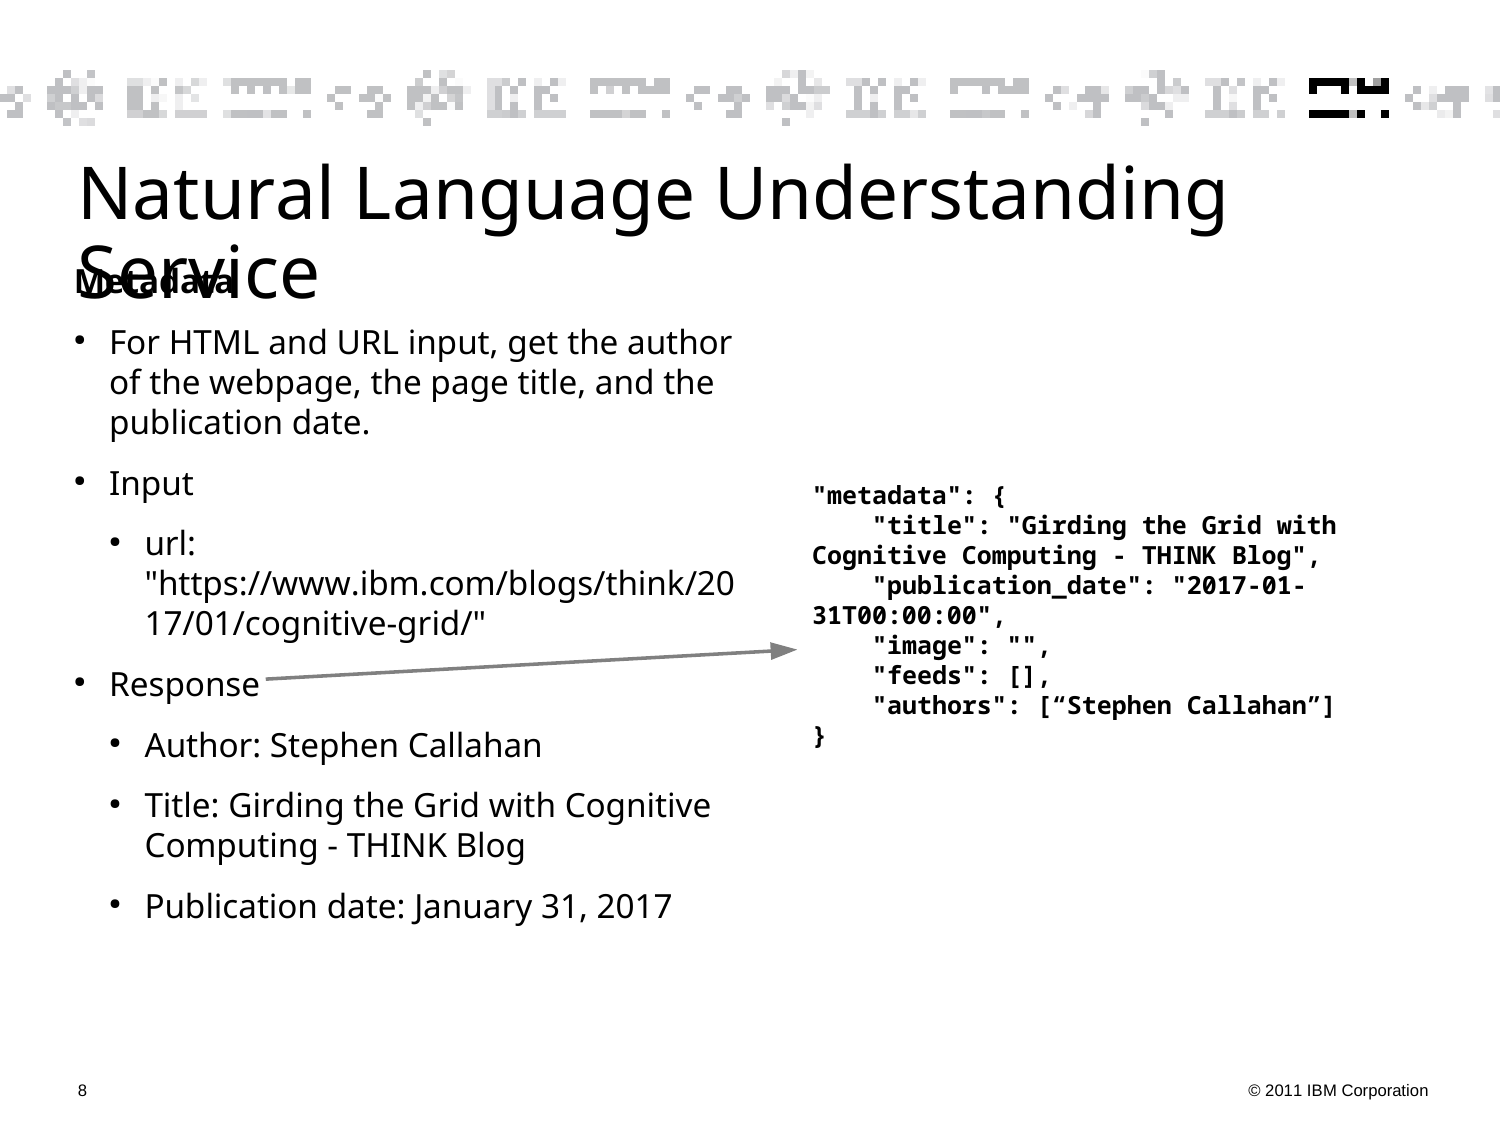

# Natural Language Understanding Service
Metadata
For HTML and URL input, get the author of the webpage, the page title, and the publication date.
Input
url: "https://www.ibm.com/blogs/think/2017/01/cognitive-grid/"
Response
Author: Stephen Callahan
Title: Girding the Grid with Cognitive Computing - THINK Blog
Publication date: January 31, 2017
"metadata": {
 "title": "Girding the Grid with Cognitive Computing - THINK Blog",
 "publication_date": "2017-01-31T00:00:00",
 "image": "",
 "feeds": [],
 "authors": [“Stephen Callahan”]
}
8